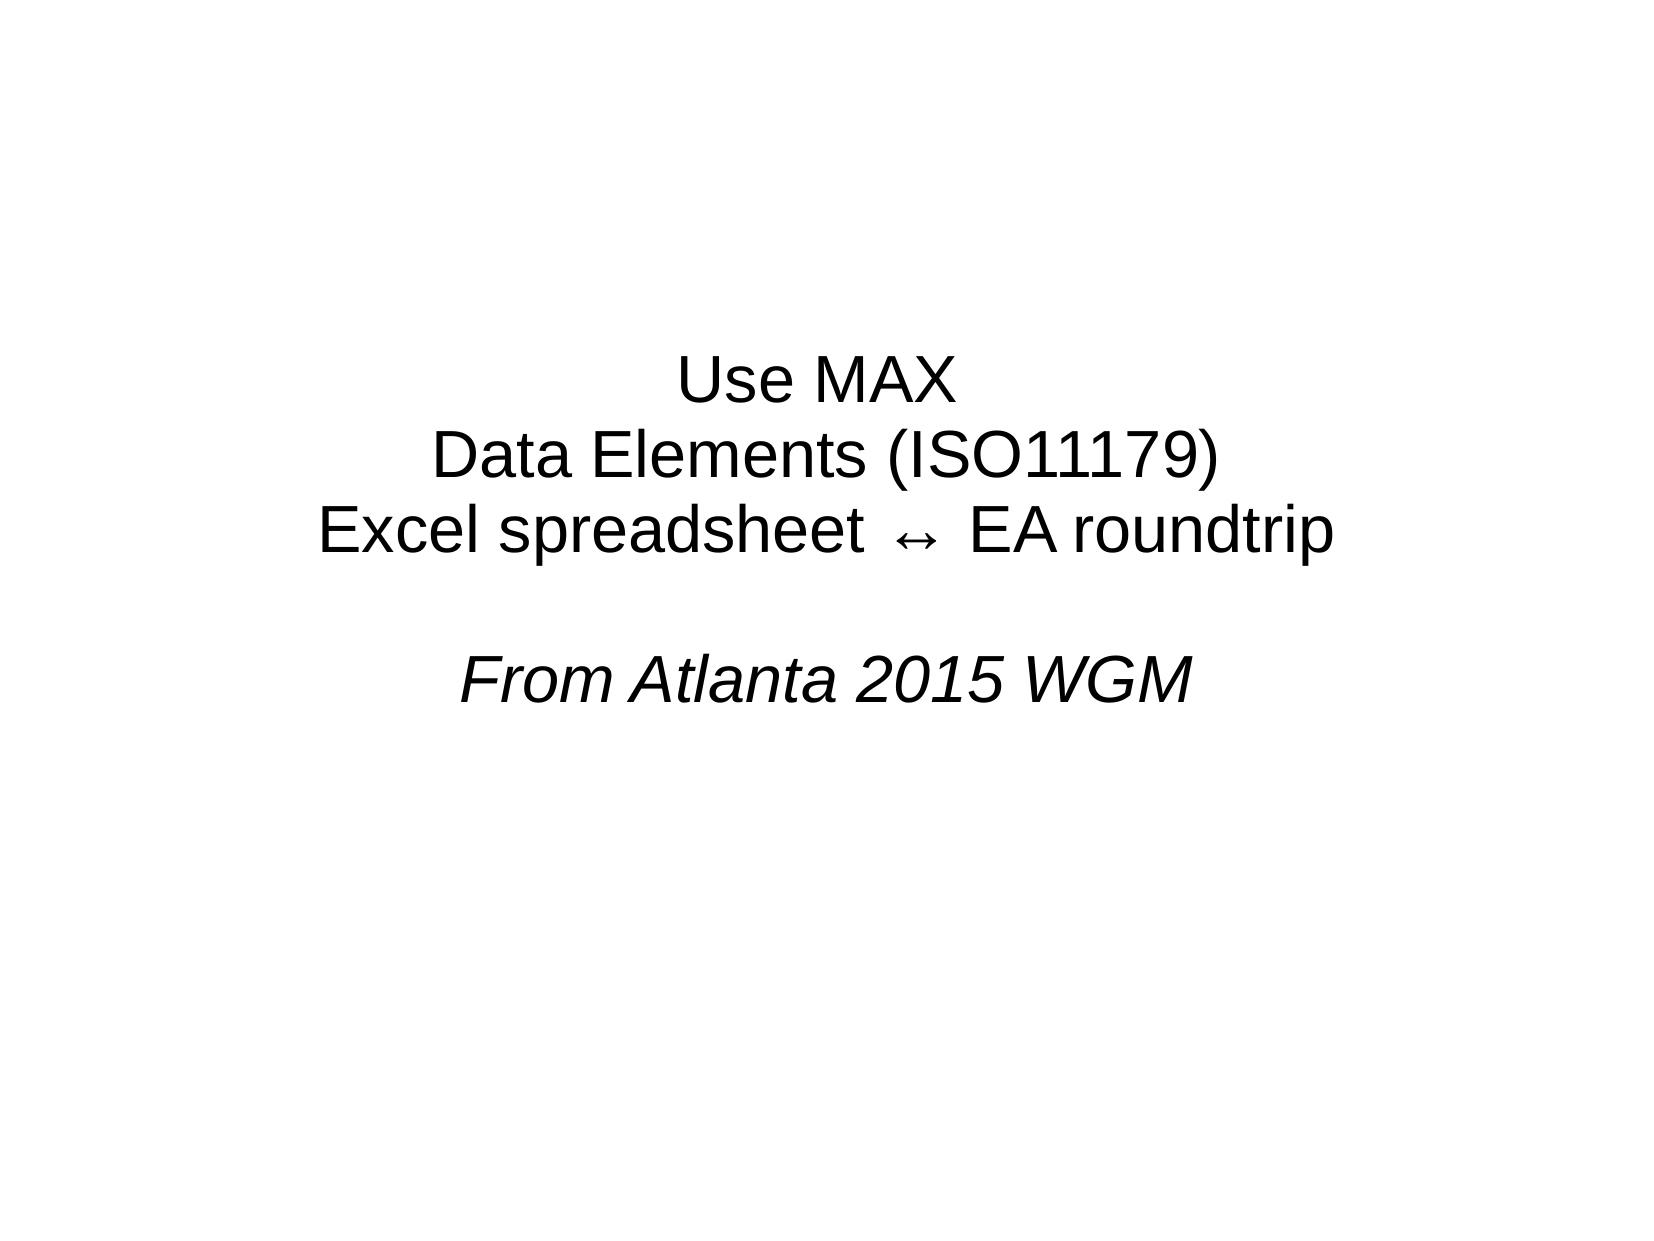

# Use MAX
Data Elements (ISO11179)
Excel spreadsheet ↔ EA roundtrip
From Atlanta 2015 WGM